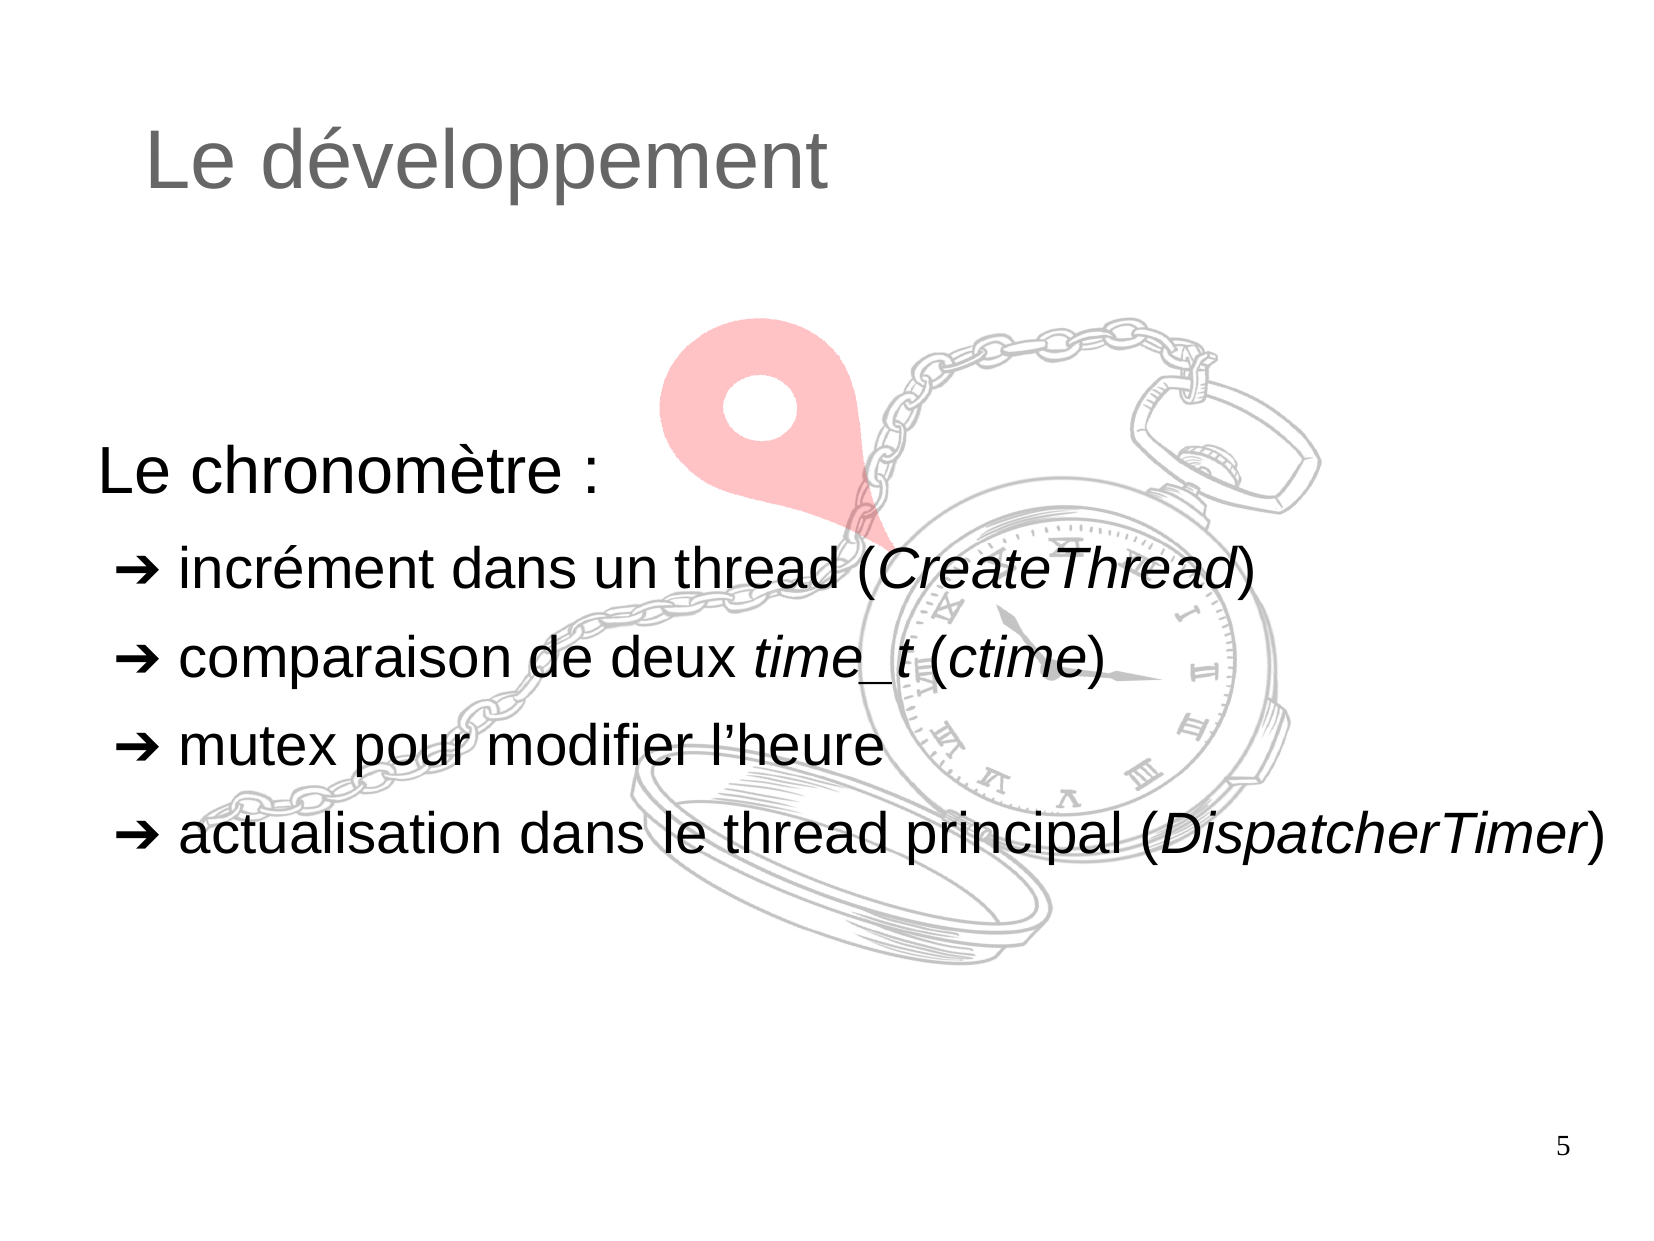

Le développement
# Le chronomètre :
	 ➔ incrément dans un thread (CreateThread)
	 ➔ comparaison de deux time_t (ctime)
	 ➔ mutex pour modifier l’heure
	 ➔ actualisation dans le thread principal (DispatcherTimer)
5